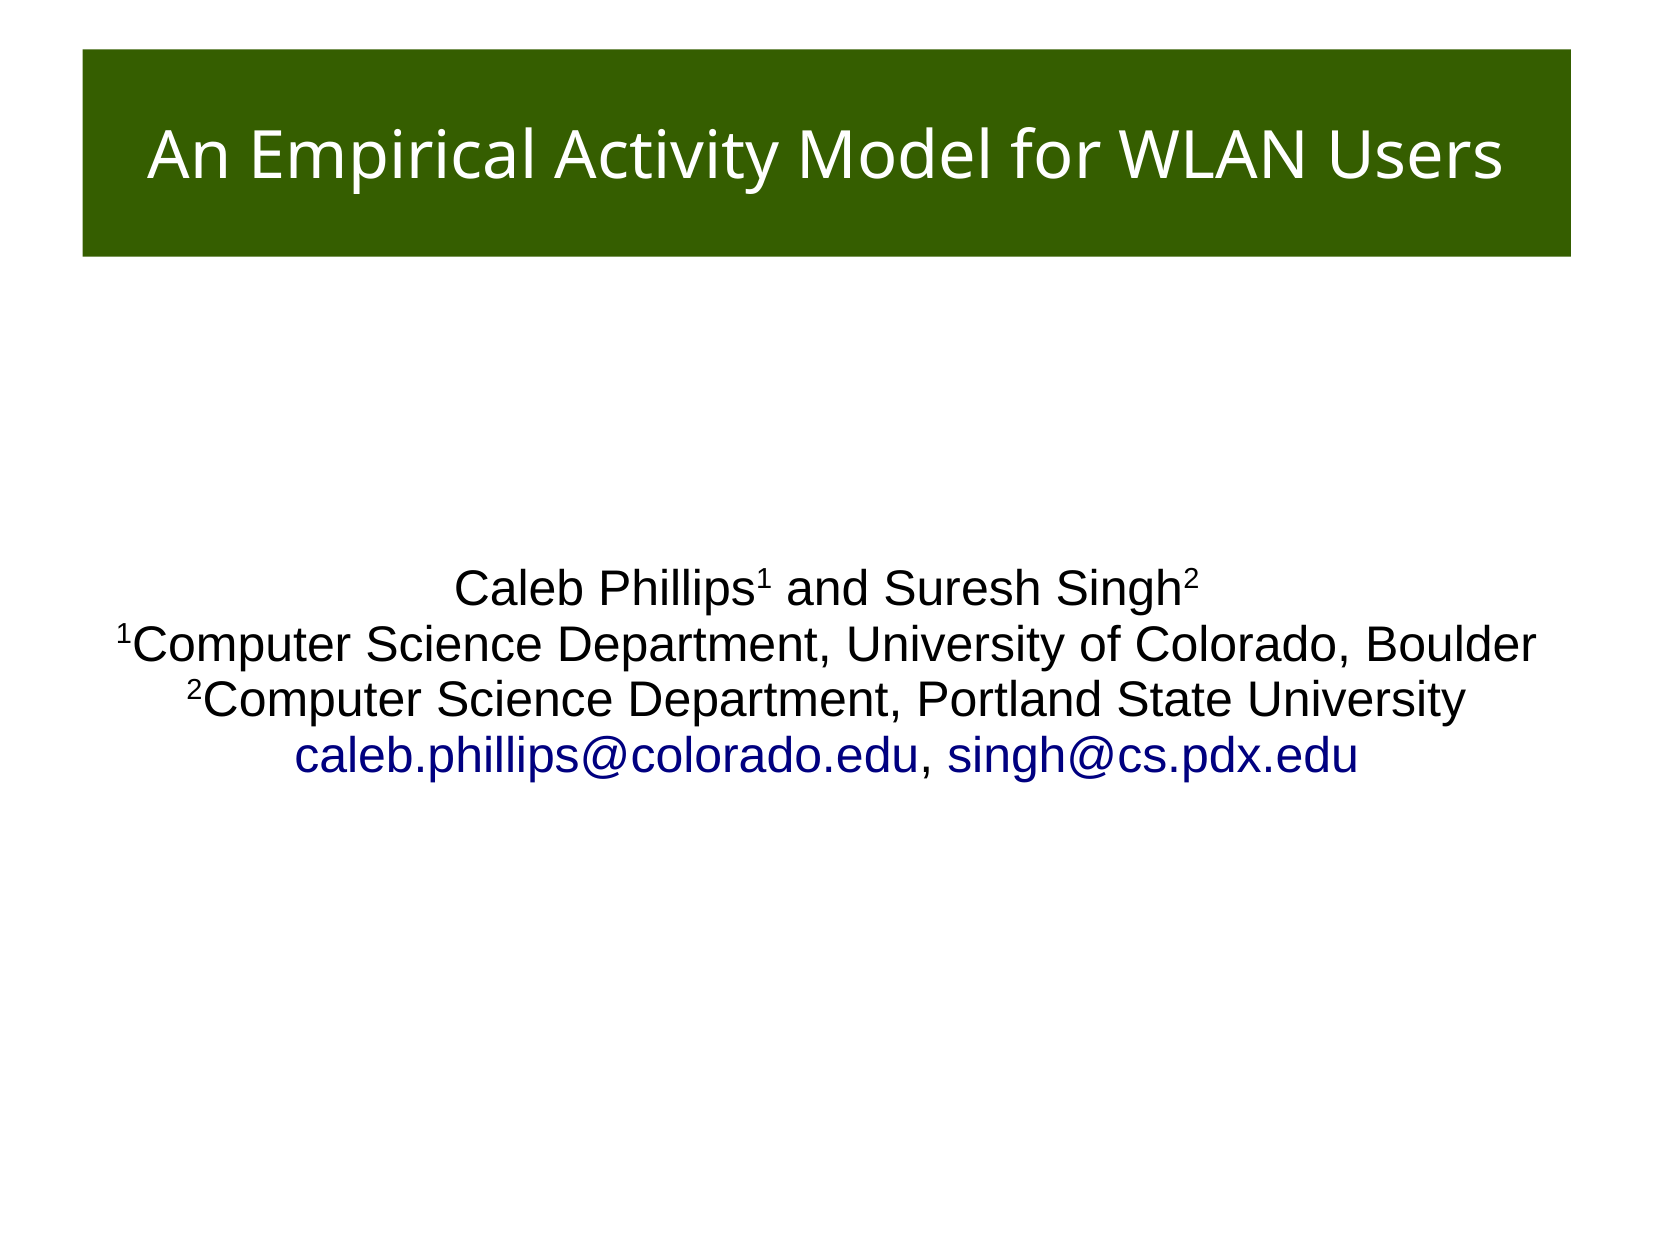

# An Empirical Activity Model for WLAN Users
Caleb Phillips1 and Suresh Singh2
1Computer Science Department, University of Colorado, Boulder
2Computer Science Department, Portland State University
caleb.phillips@colorado.edu, singh@cs.pdx.edu